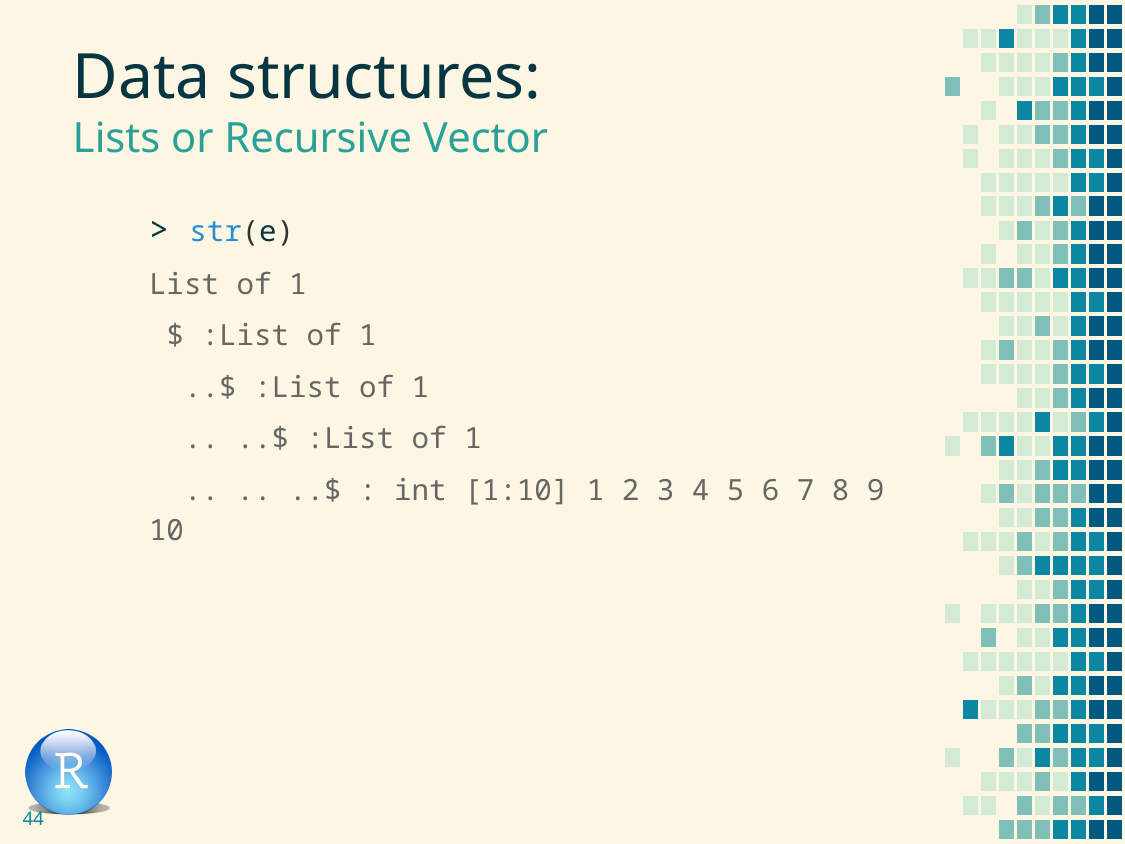

Data structures:
Lists or Recursive Vector
> str(e)
List of 1
 $ :List of 1
 ..$ :List of 1
 .. ..$ :List of 1
 .. .. ..$ : int [1:10] 1 2 3 4 5 6 7 8 9 10